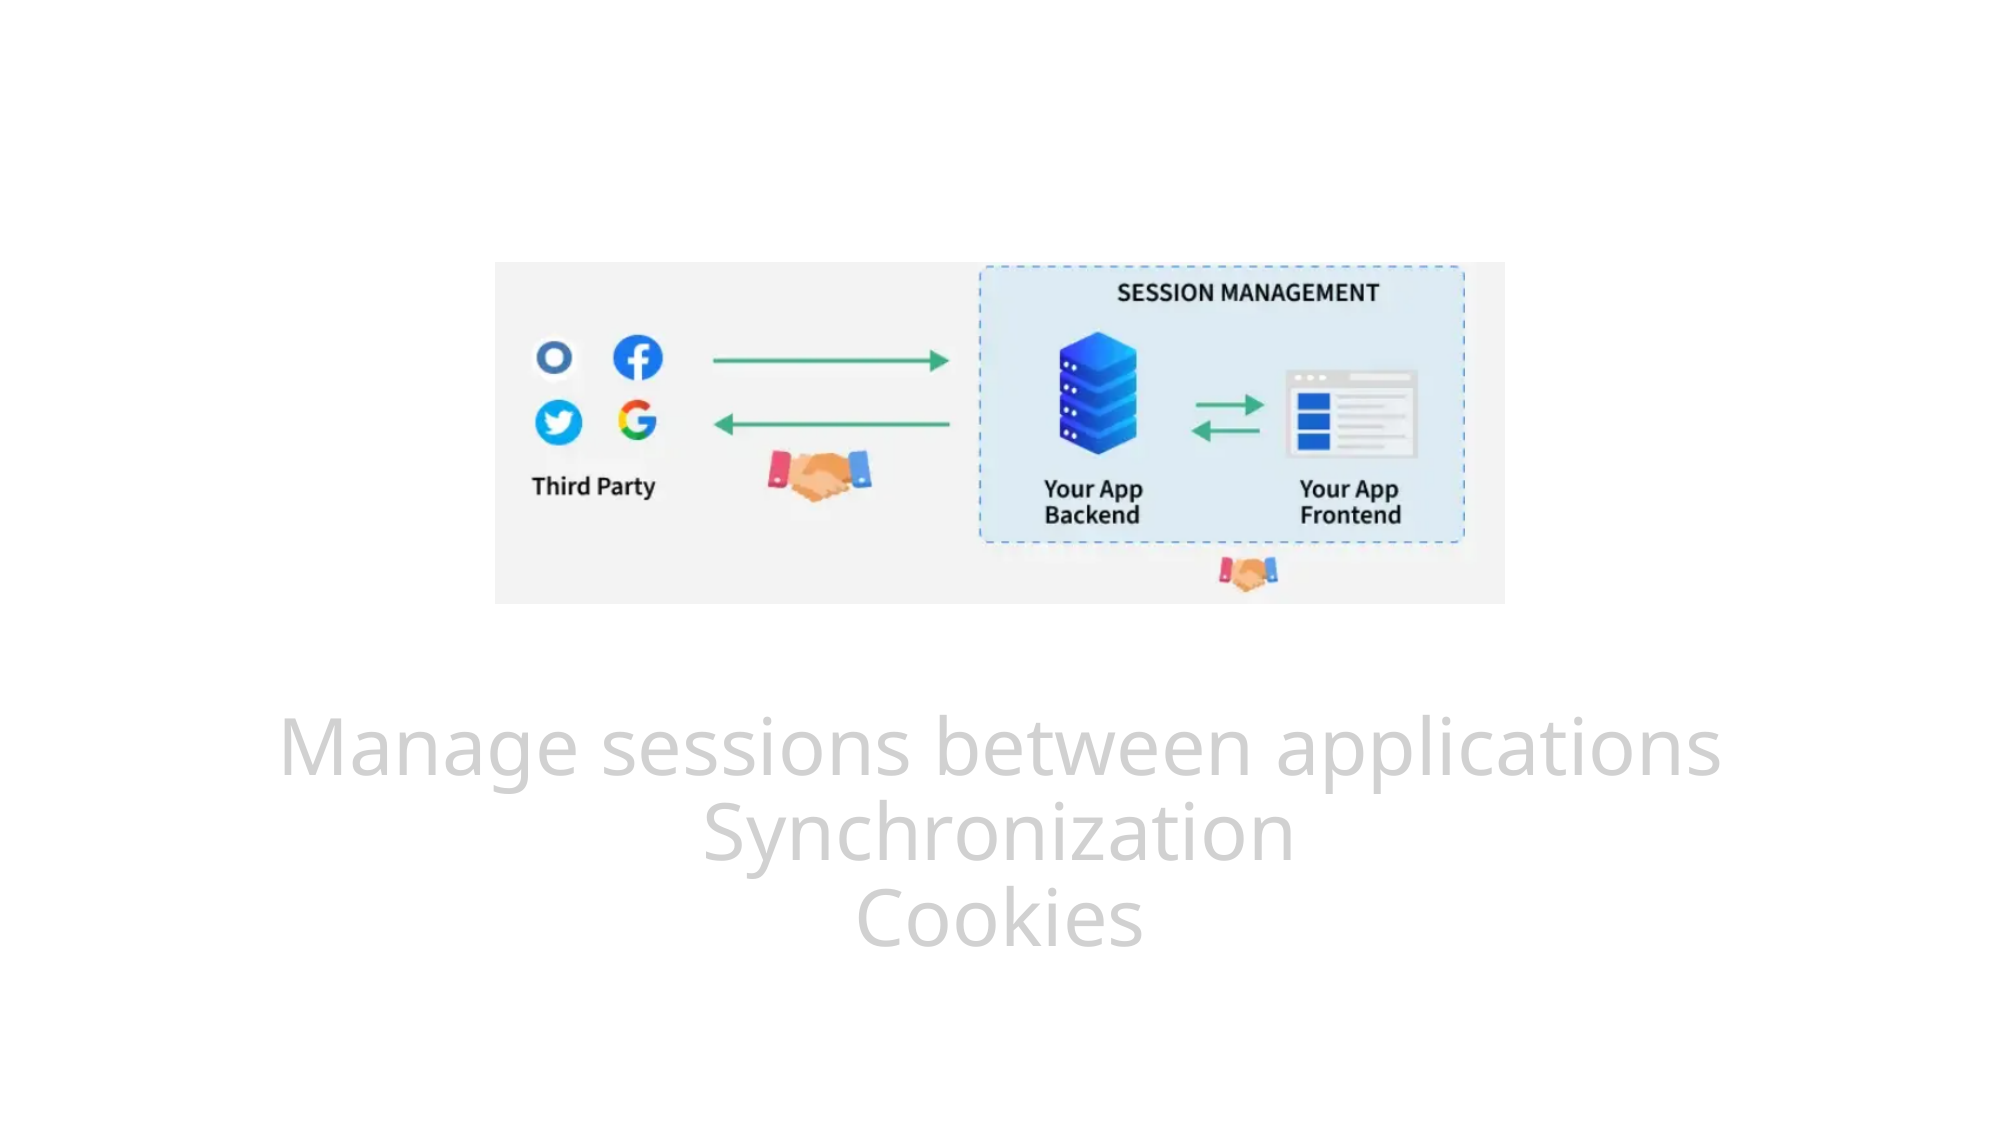

Session Management
Manage sessions between applications
Synchronization
Cookies